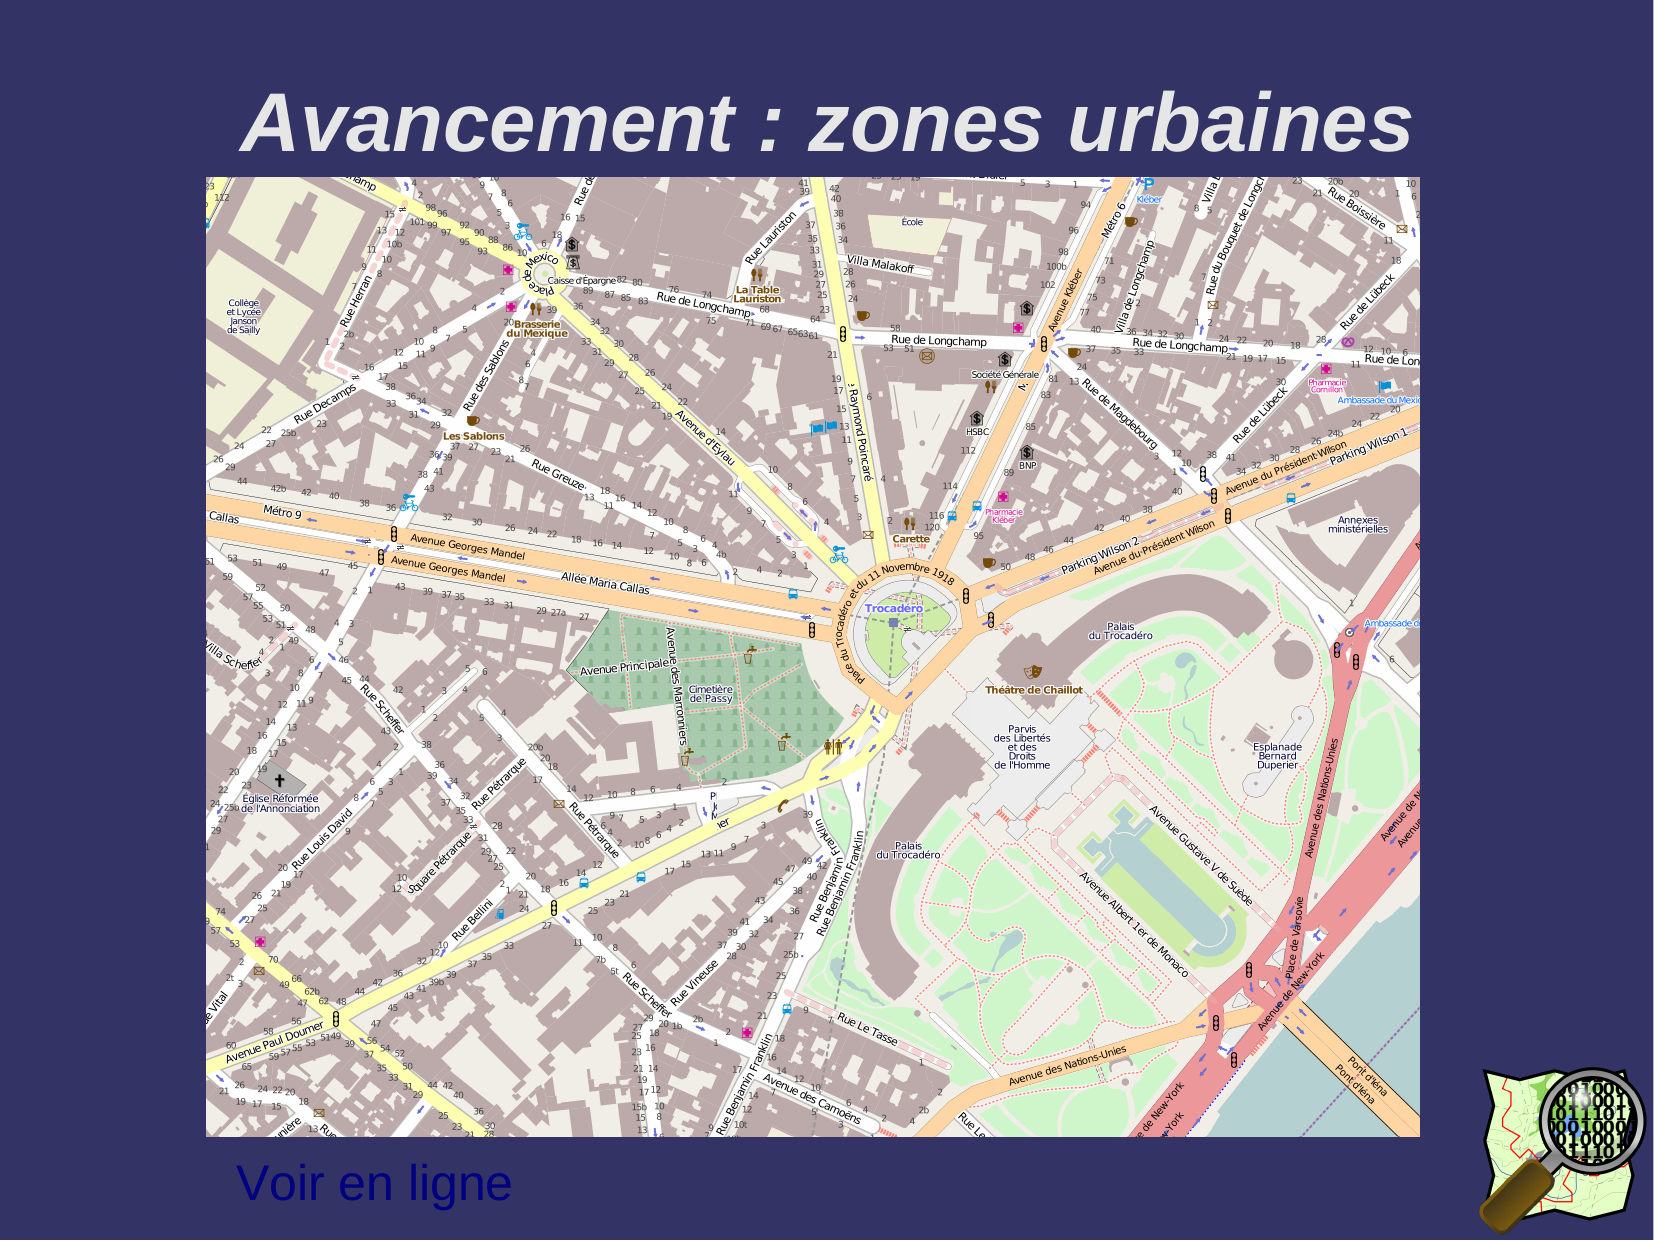

# Avancement : zones urbaines
Voir en ligne